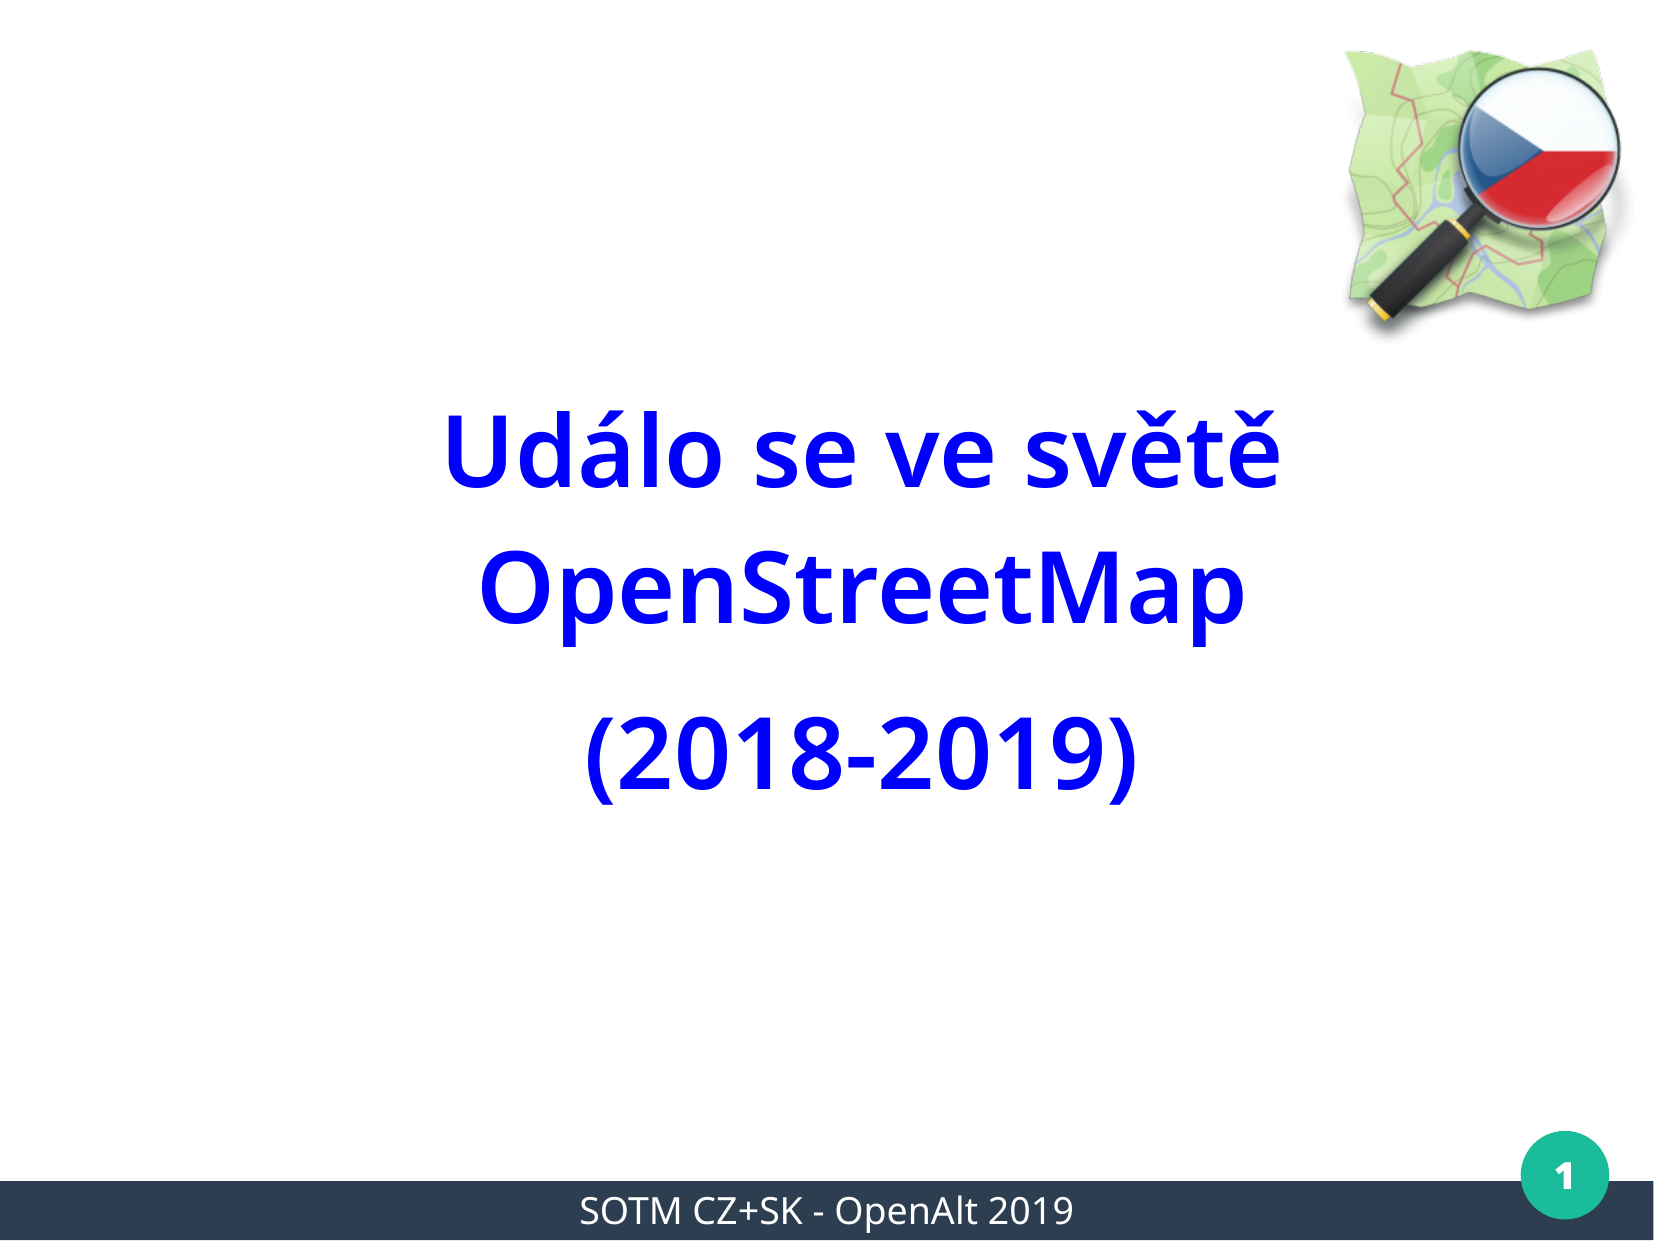

# Událo se ve světě OpenStreetMap
(2018-2019)
1
SOTM CZ+SK - OpenAlt 2019